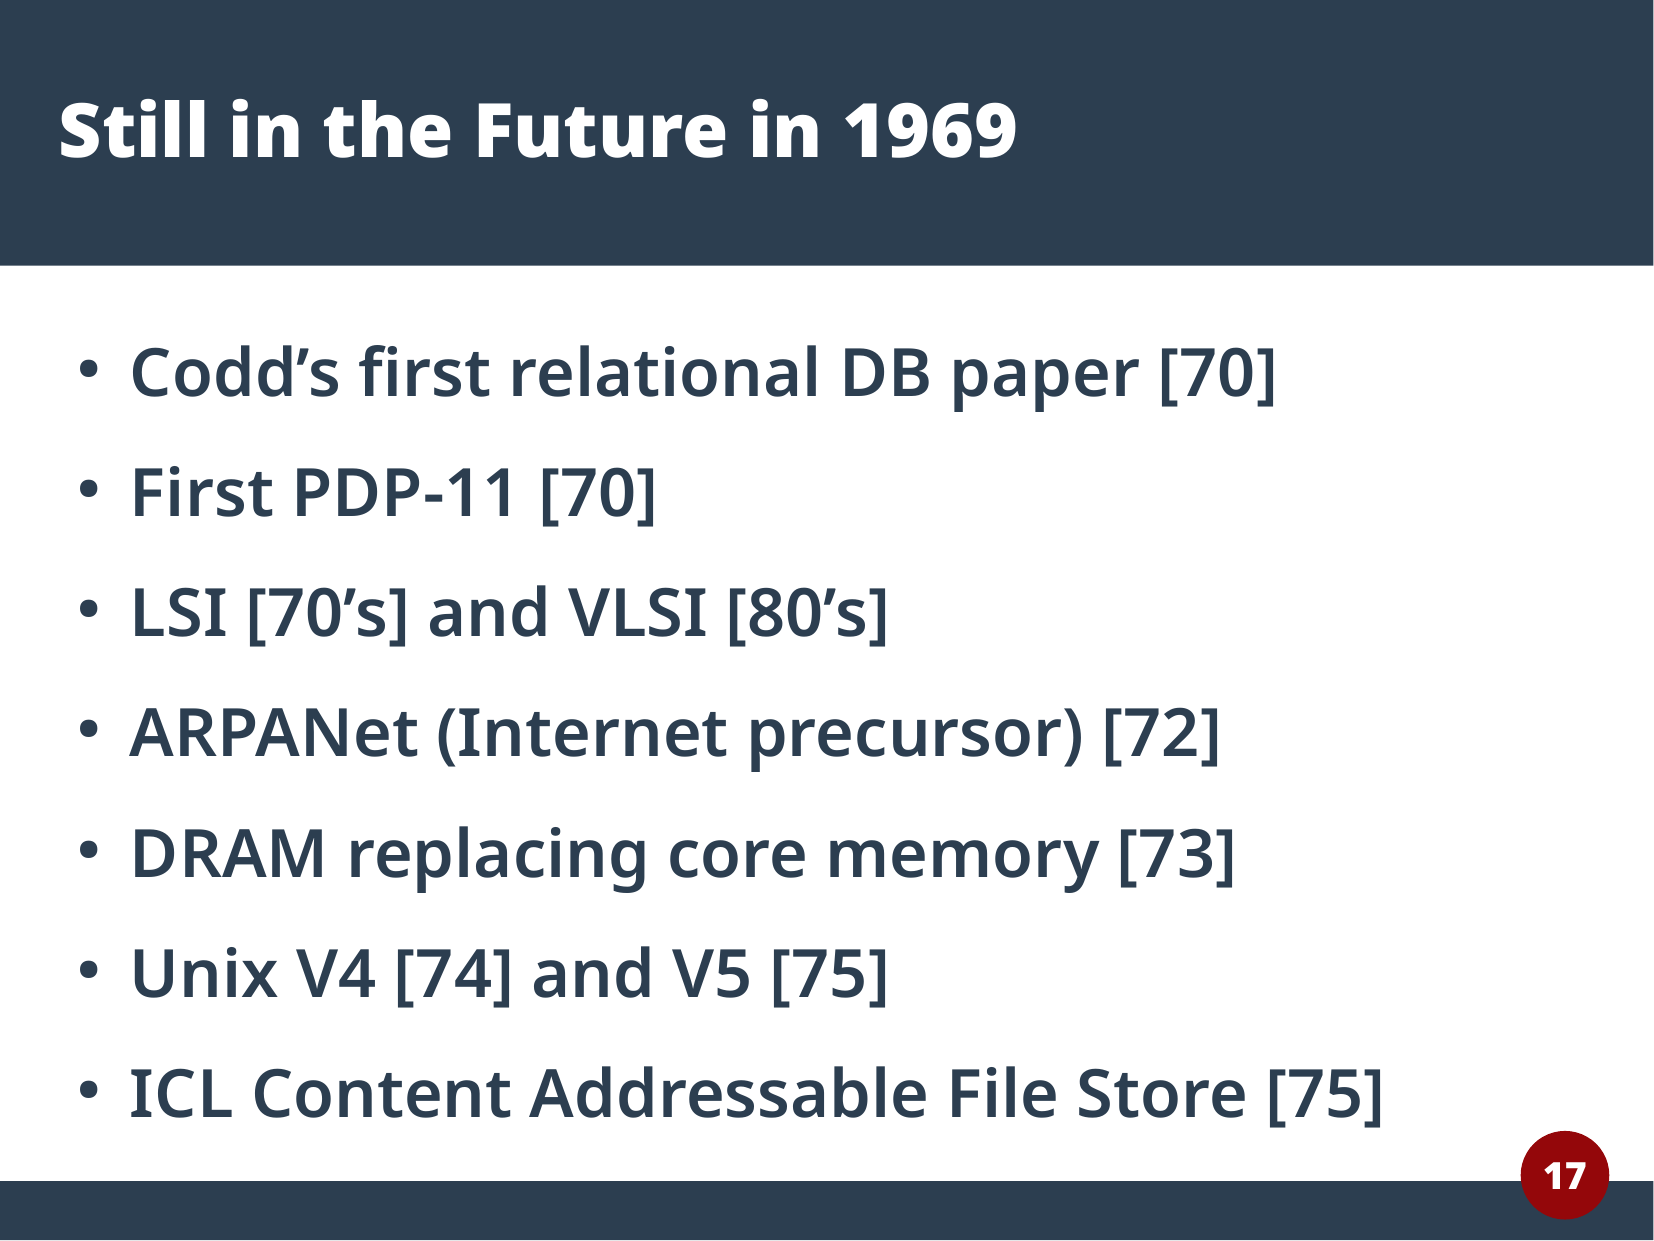

# Still in the Future in 1969
Codd’s first relational DB paper [70]
First PDP-11 [70]
LSI [70’s] and VLSI [80’s]
ARPANet (Internet precursor) [72]
DRAM replacing core memory [73]
Unix V4 [74] and V5 [75]
ICL Content Addressable File Store [75]
17